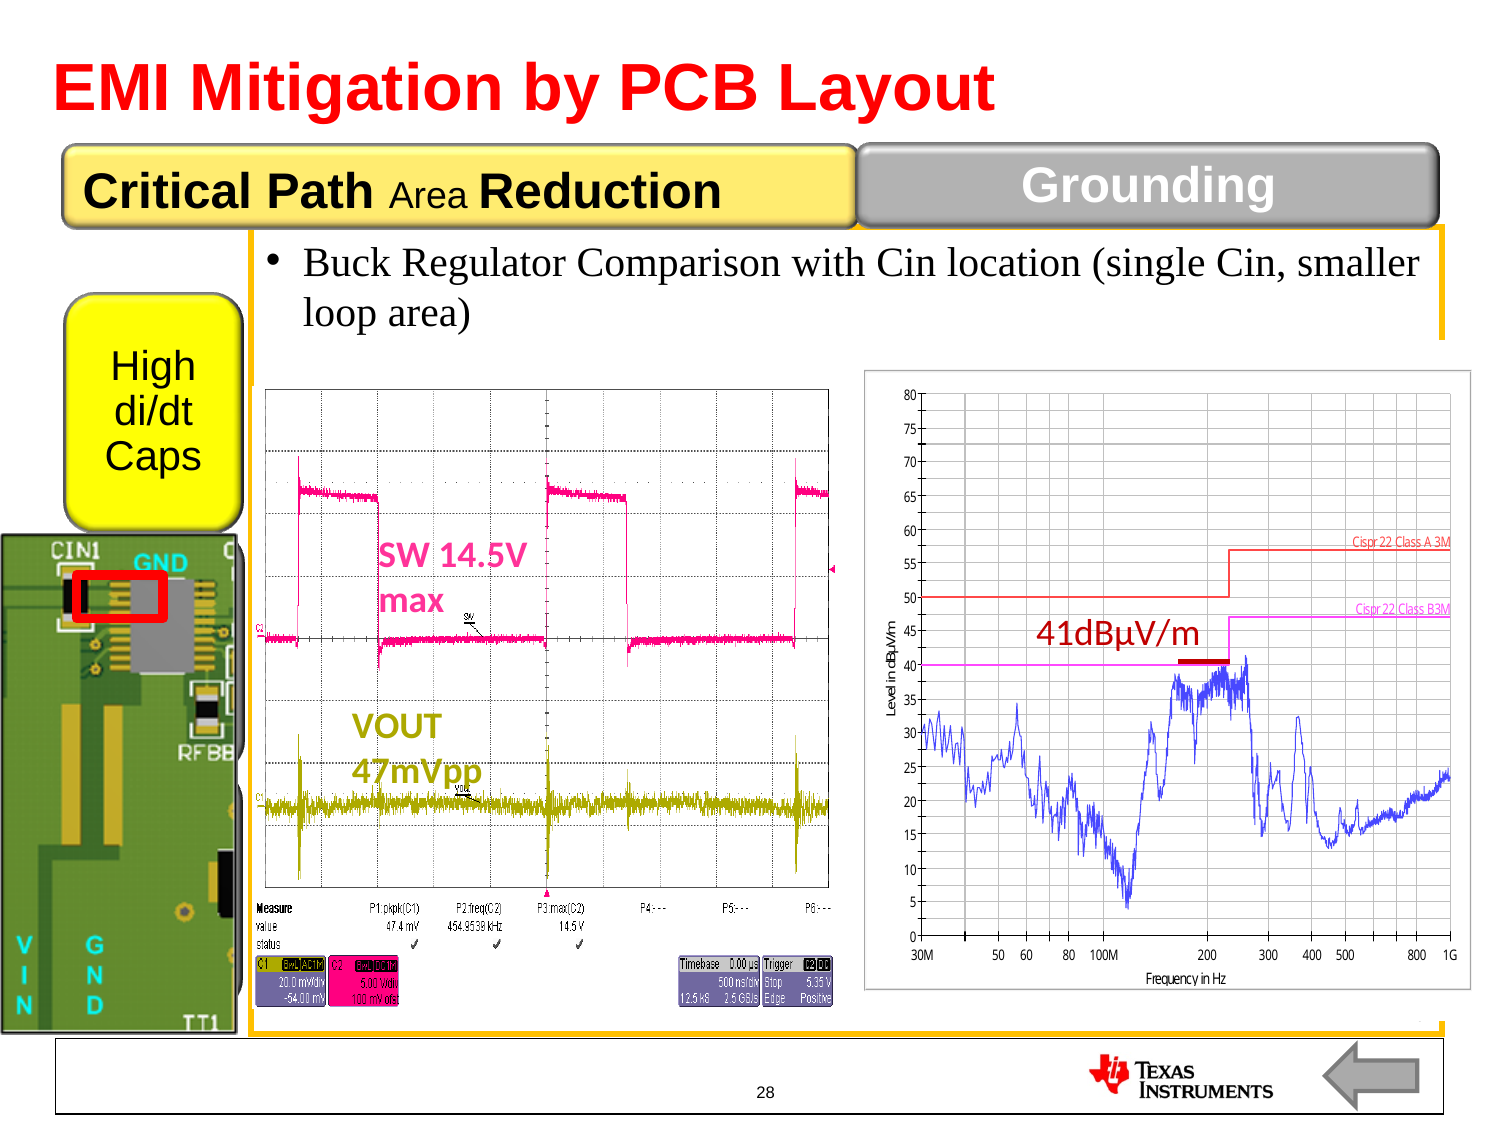

# EMI Mitigation by PCB Layout
Grounding
Critical Path Area Reduction
Buck Regulator Comparison with Cin location (single Cin, smaller loop area)
High di/dt Caps
SW Node
FETs & Driver
SW 14.5V max
VOUT 47mVpp
41dBµV/m
VOUT
VIN